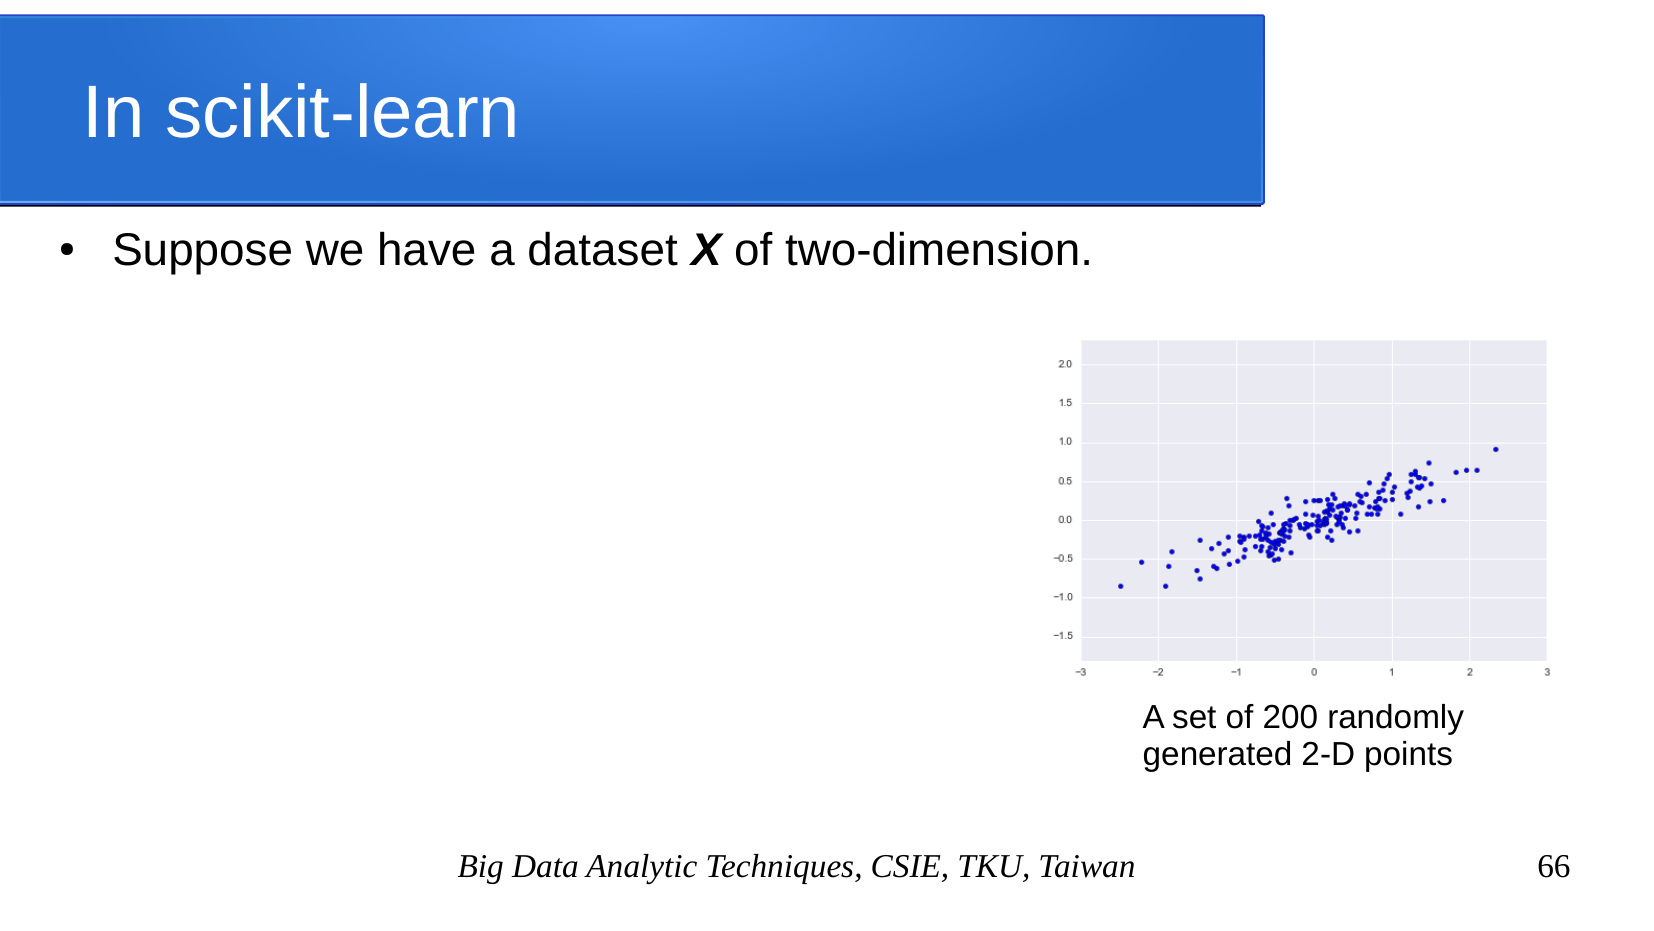

# In scikit-learn
Suppose we have a dataset X of two-dimension.
A set of 200 randomly generated 2-D points
Big Data Analytic Techniques, CSIE, TKU, Taiwan
66